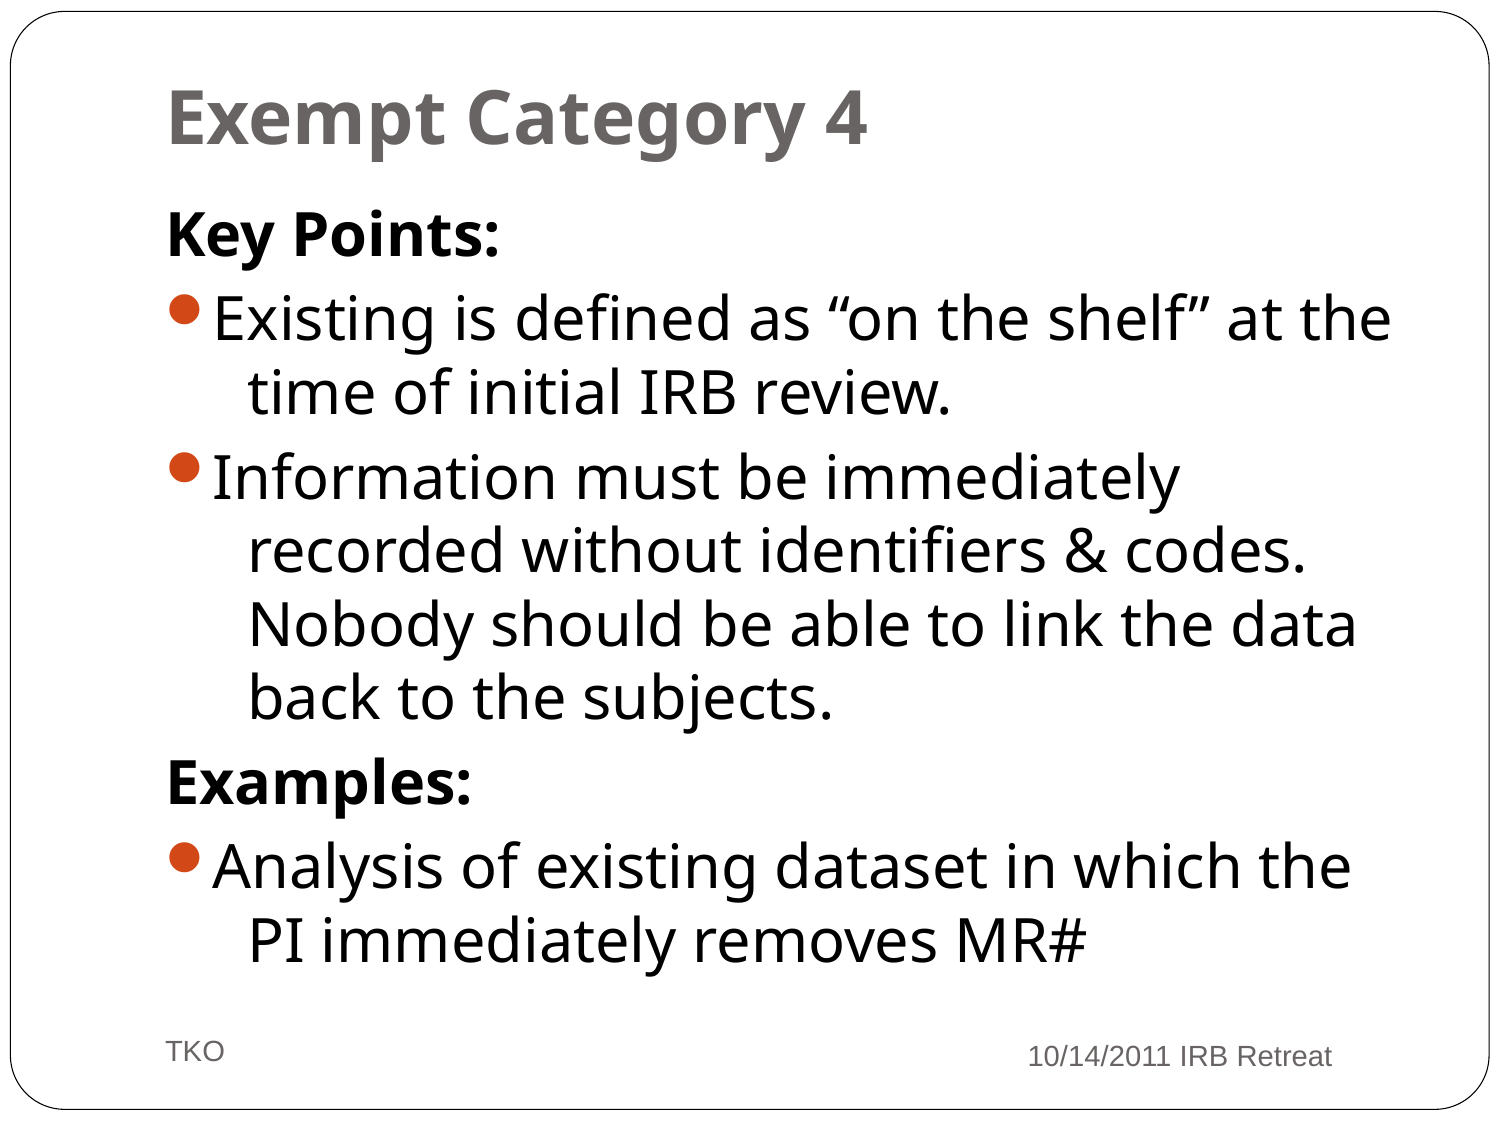

# Exempt Category 4
Key Points:
Existing is defined as “on the shelf” at the time of initial IRB review.
Information must be immediately recorded without identifiers & codes. Nobody should be able to link the data back to the subjects.
Examples:
Analysis of existing dataset in which the PI immediately removes MR#
TKO
10/14/2011 IRB Retreat